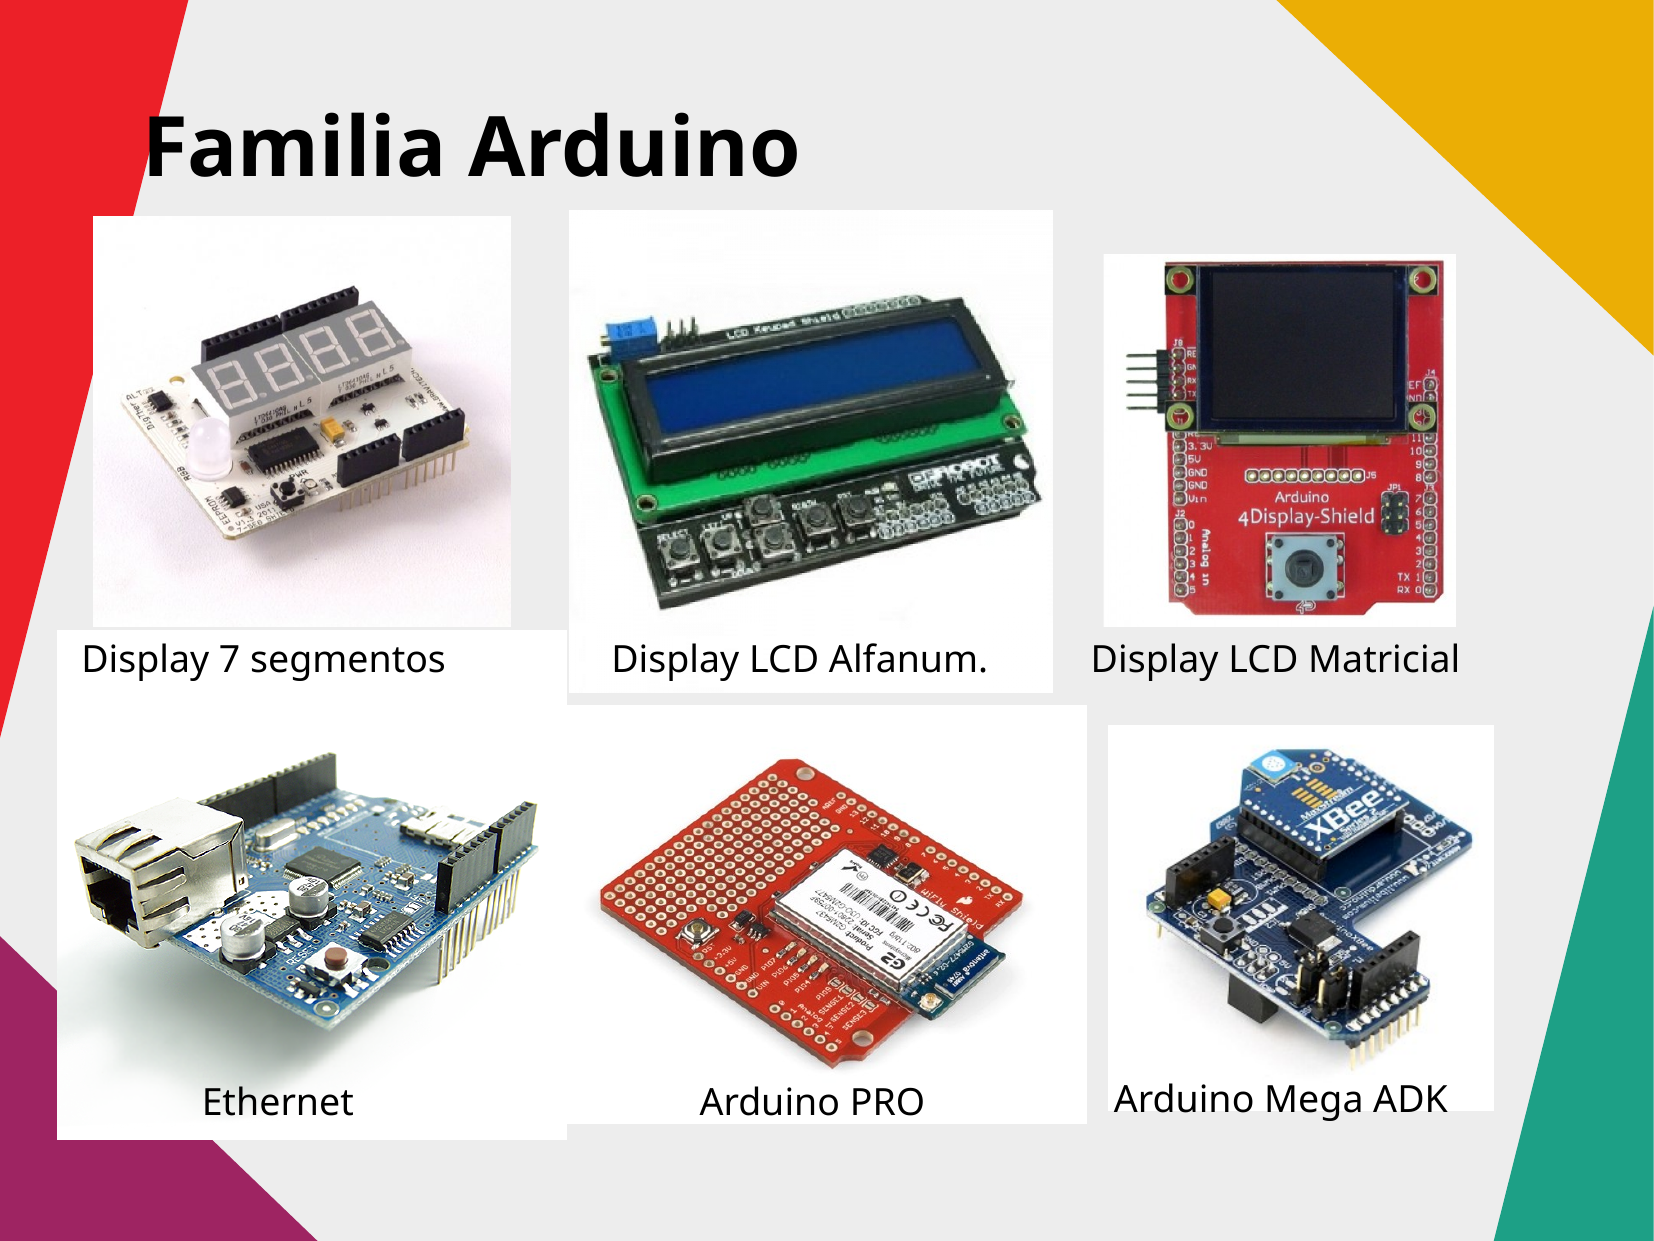

Familia Arduino
Display 7 segmentos
Arduino LyliPad
Display LCD Matricial
Display LCD Alfanum.
Arduino Mega ADK
Ethernet
Arduino PRO